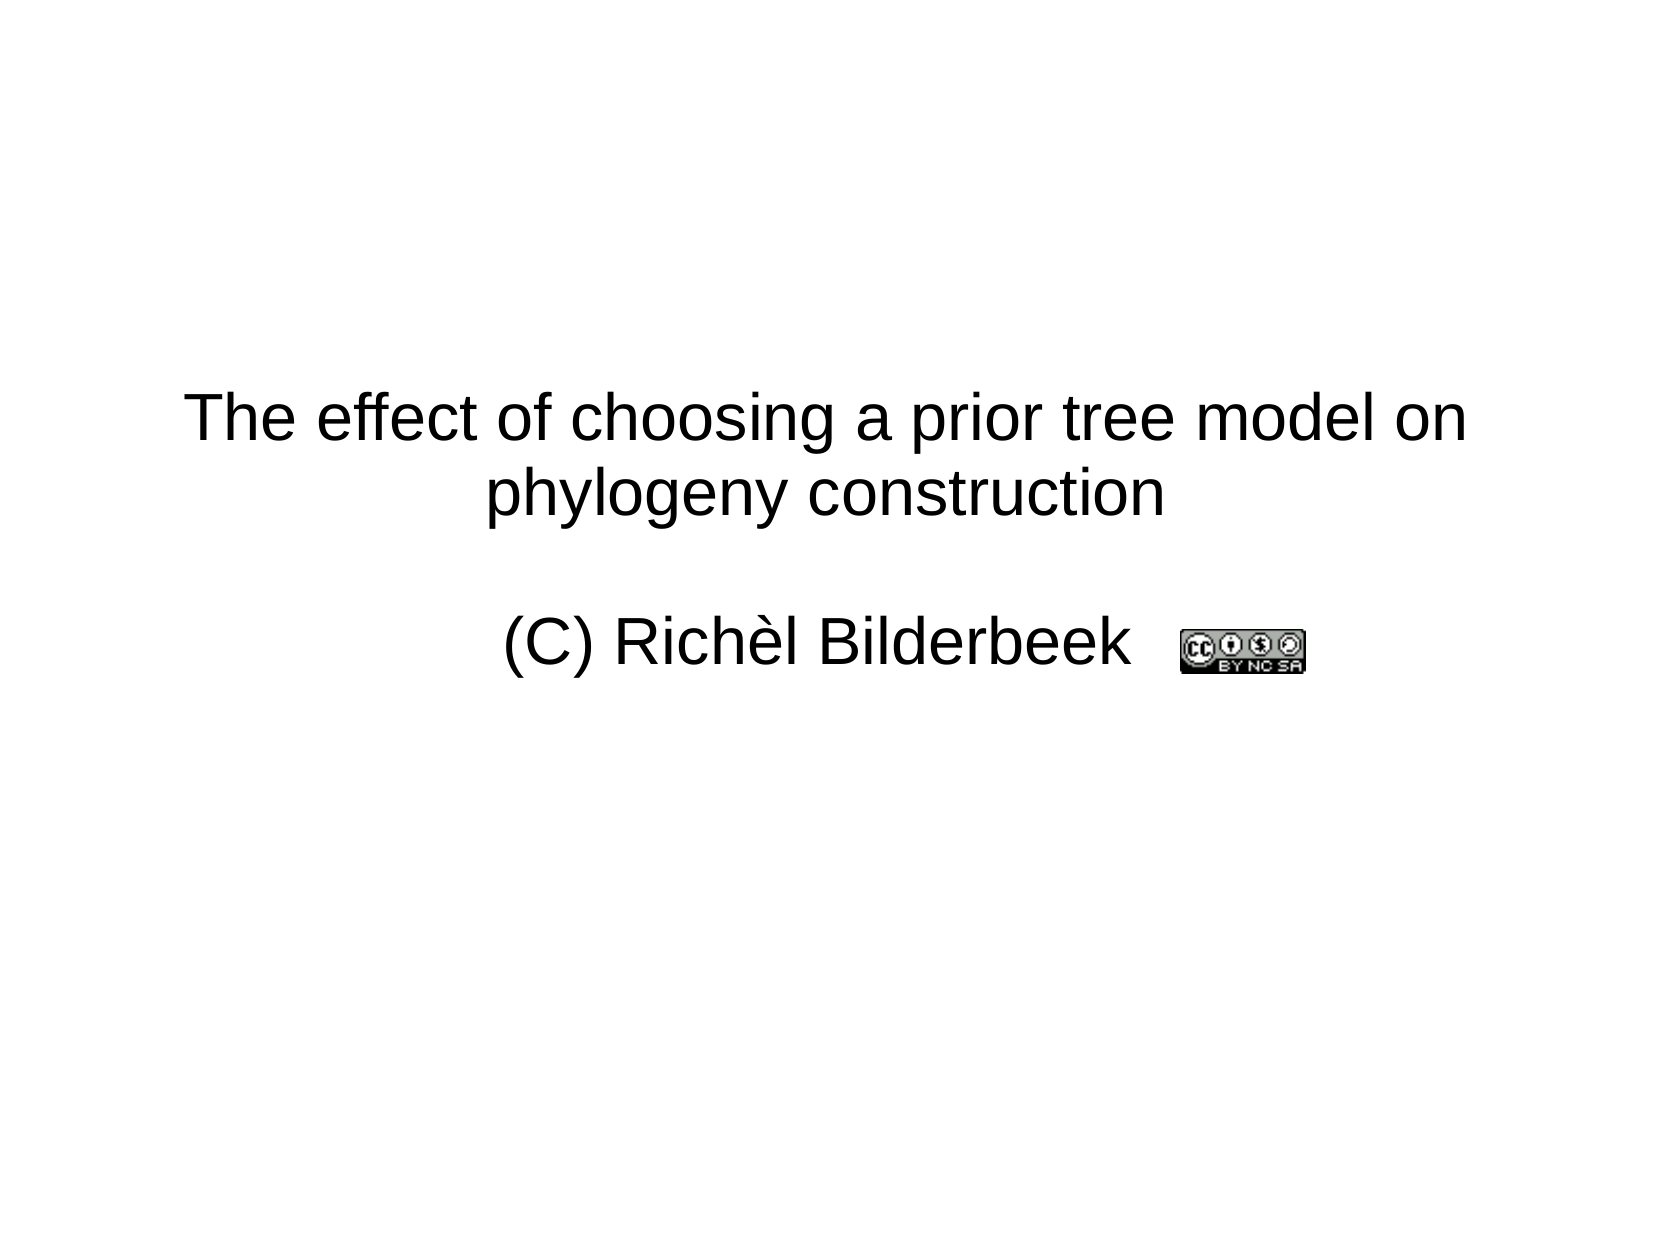

# The effect of choosing a prior tree model on phylogeny construction
(C) Richèl Bilderbeek